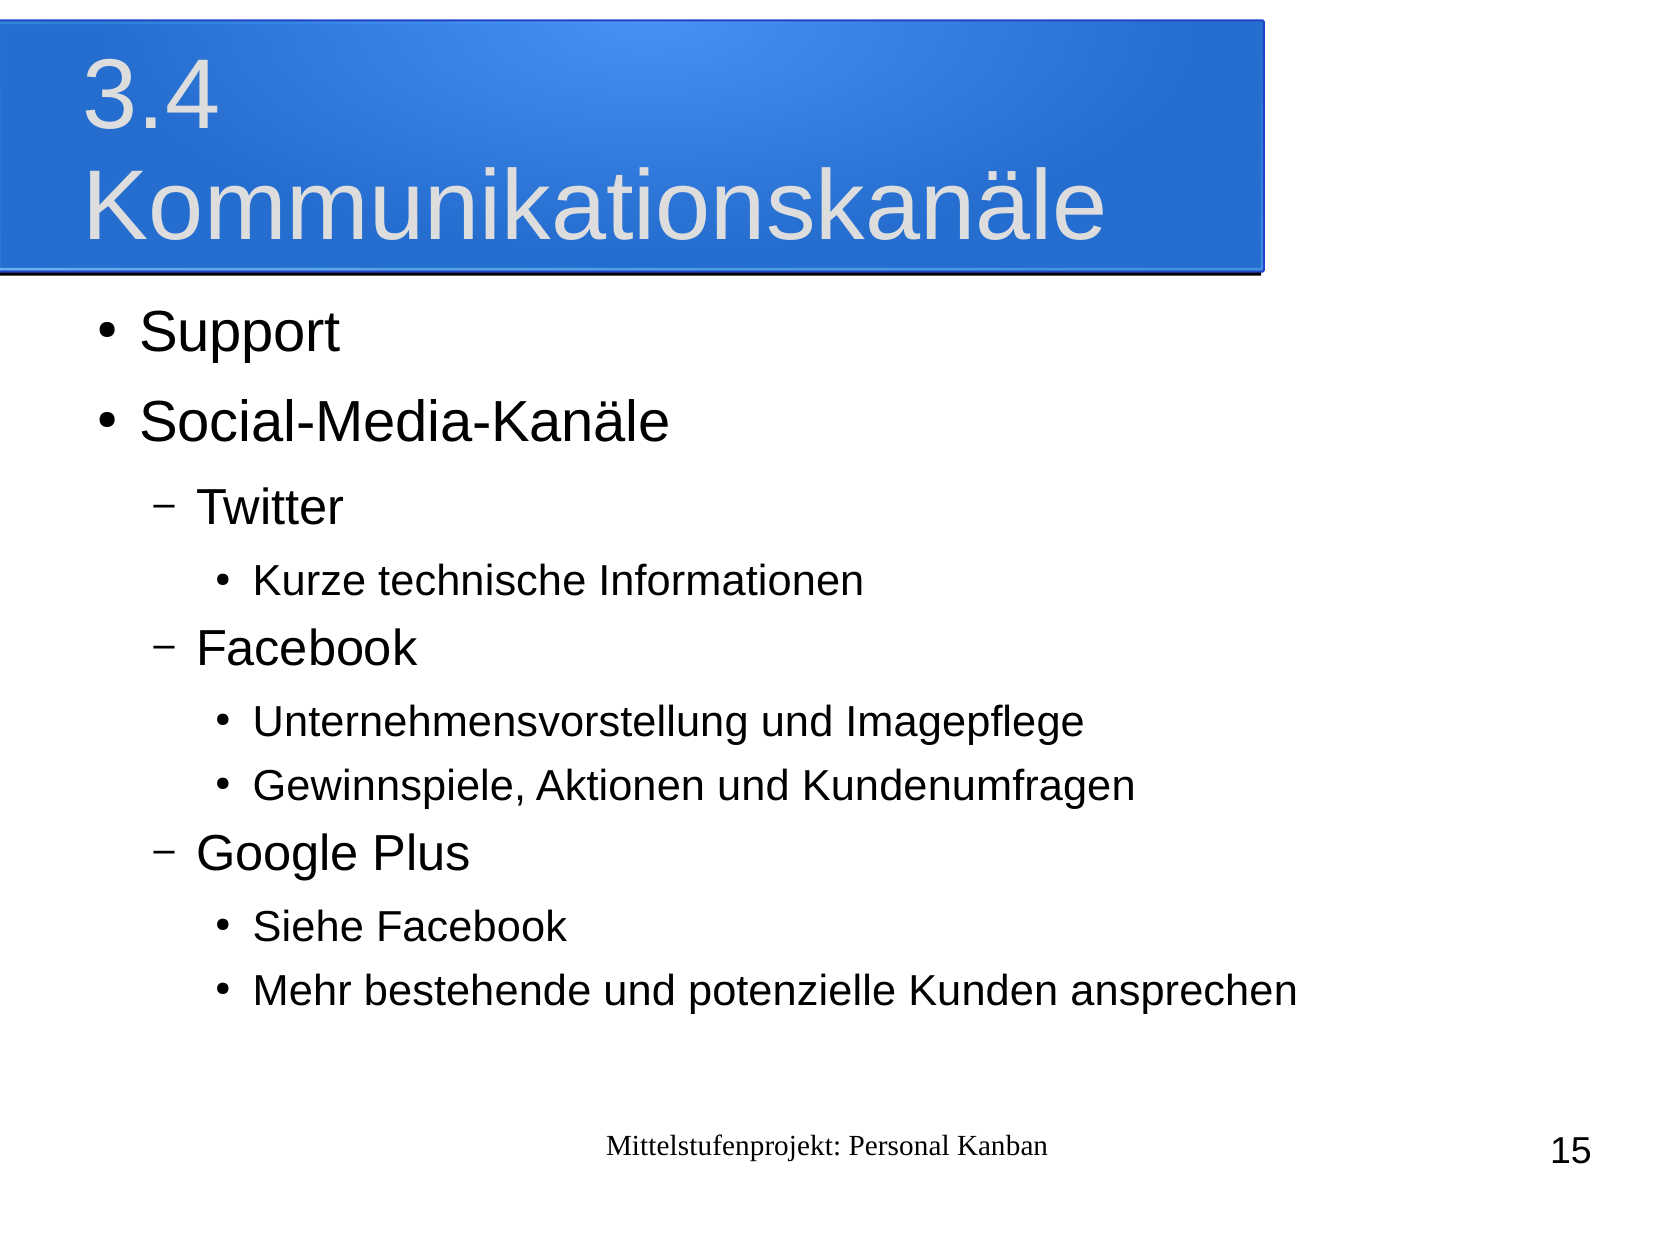

# 3.4 Kommunikationskanäle
Support
Social-Media-Kanäle
Twitter
Kurze technische Informationen
Facebook
Unternehmensvorstellung und Imagepflege
Gewinnspiele, Aktionen und Kundenumfragen
Google Plus
Siehe Facebook
Mehr bestehende und potenzielle Kunden ansprechen
15
Mittelstufenprojekt: Personal Kanban